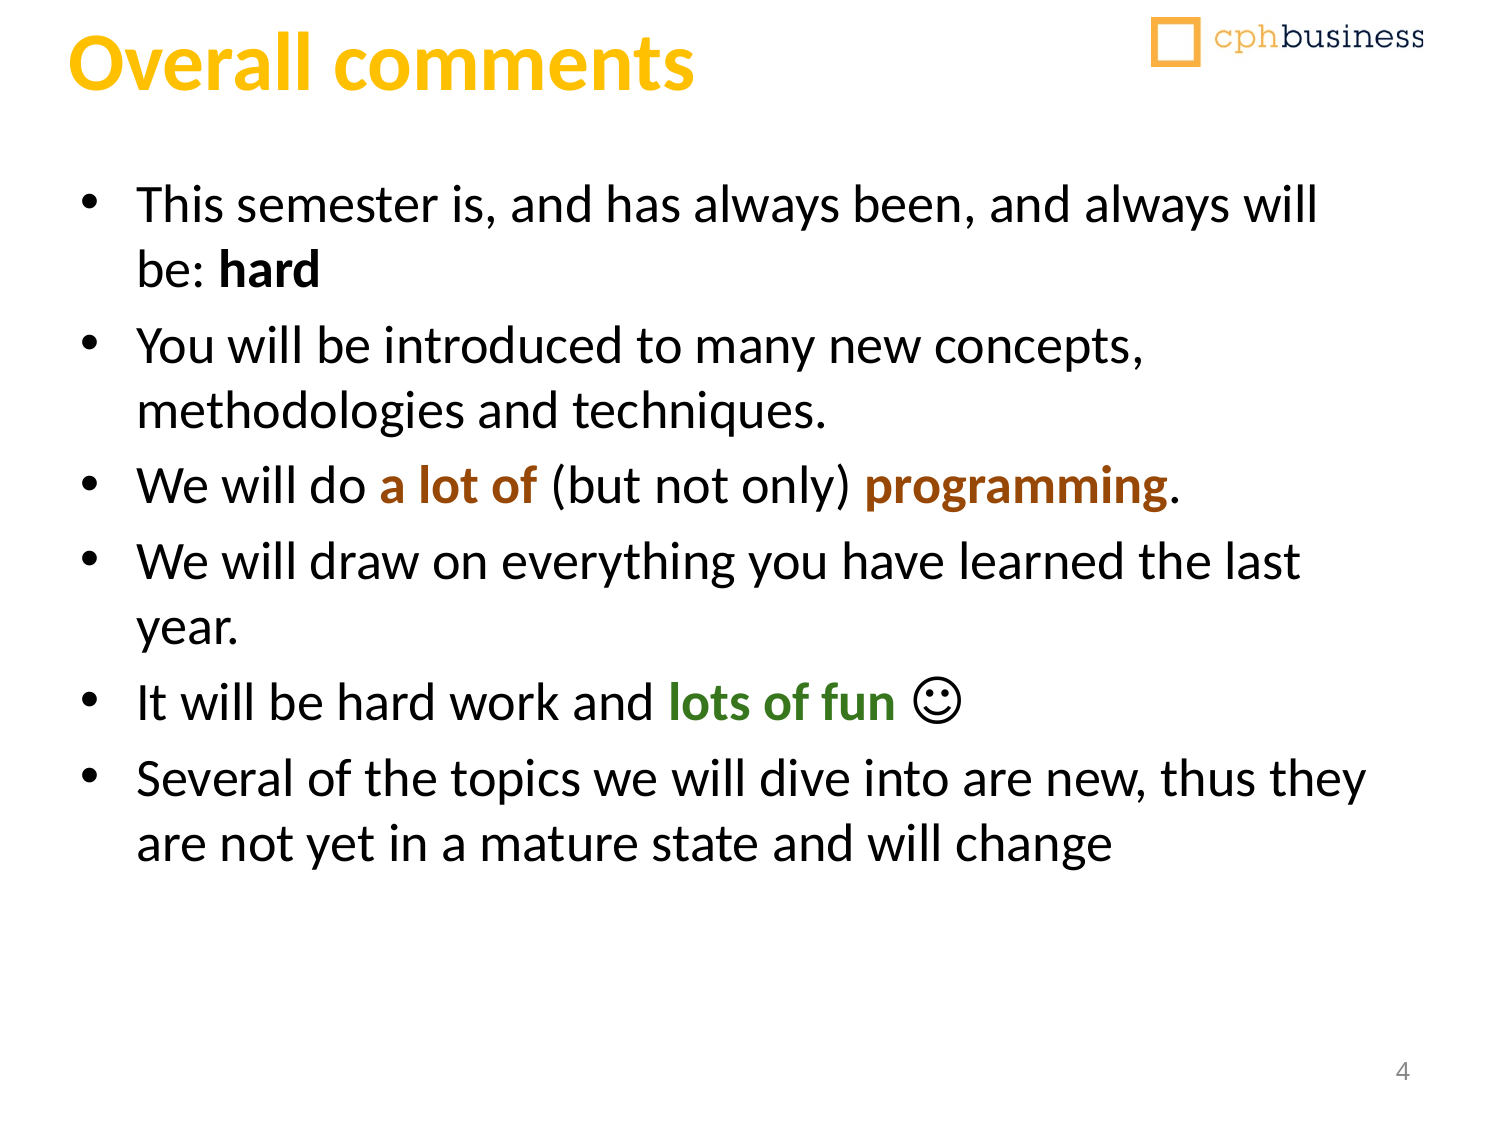

# Overall comments
This semester is, and has always been, and always will be: hard
You will be introduced to many new concepts, methodologies and techniques.
We will do a lot of (but not only) programming.
We will draw on everything you have learned the last year.
It will be hard work and lots of fun ☺
Several of the topics we will dive into are new, thus they are not yet in a mature state and will change